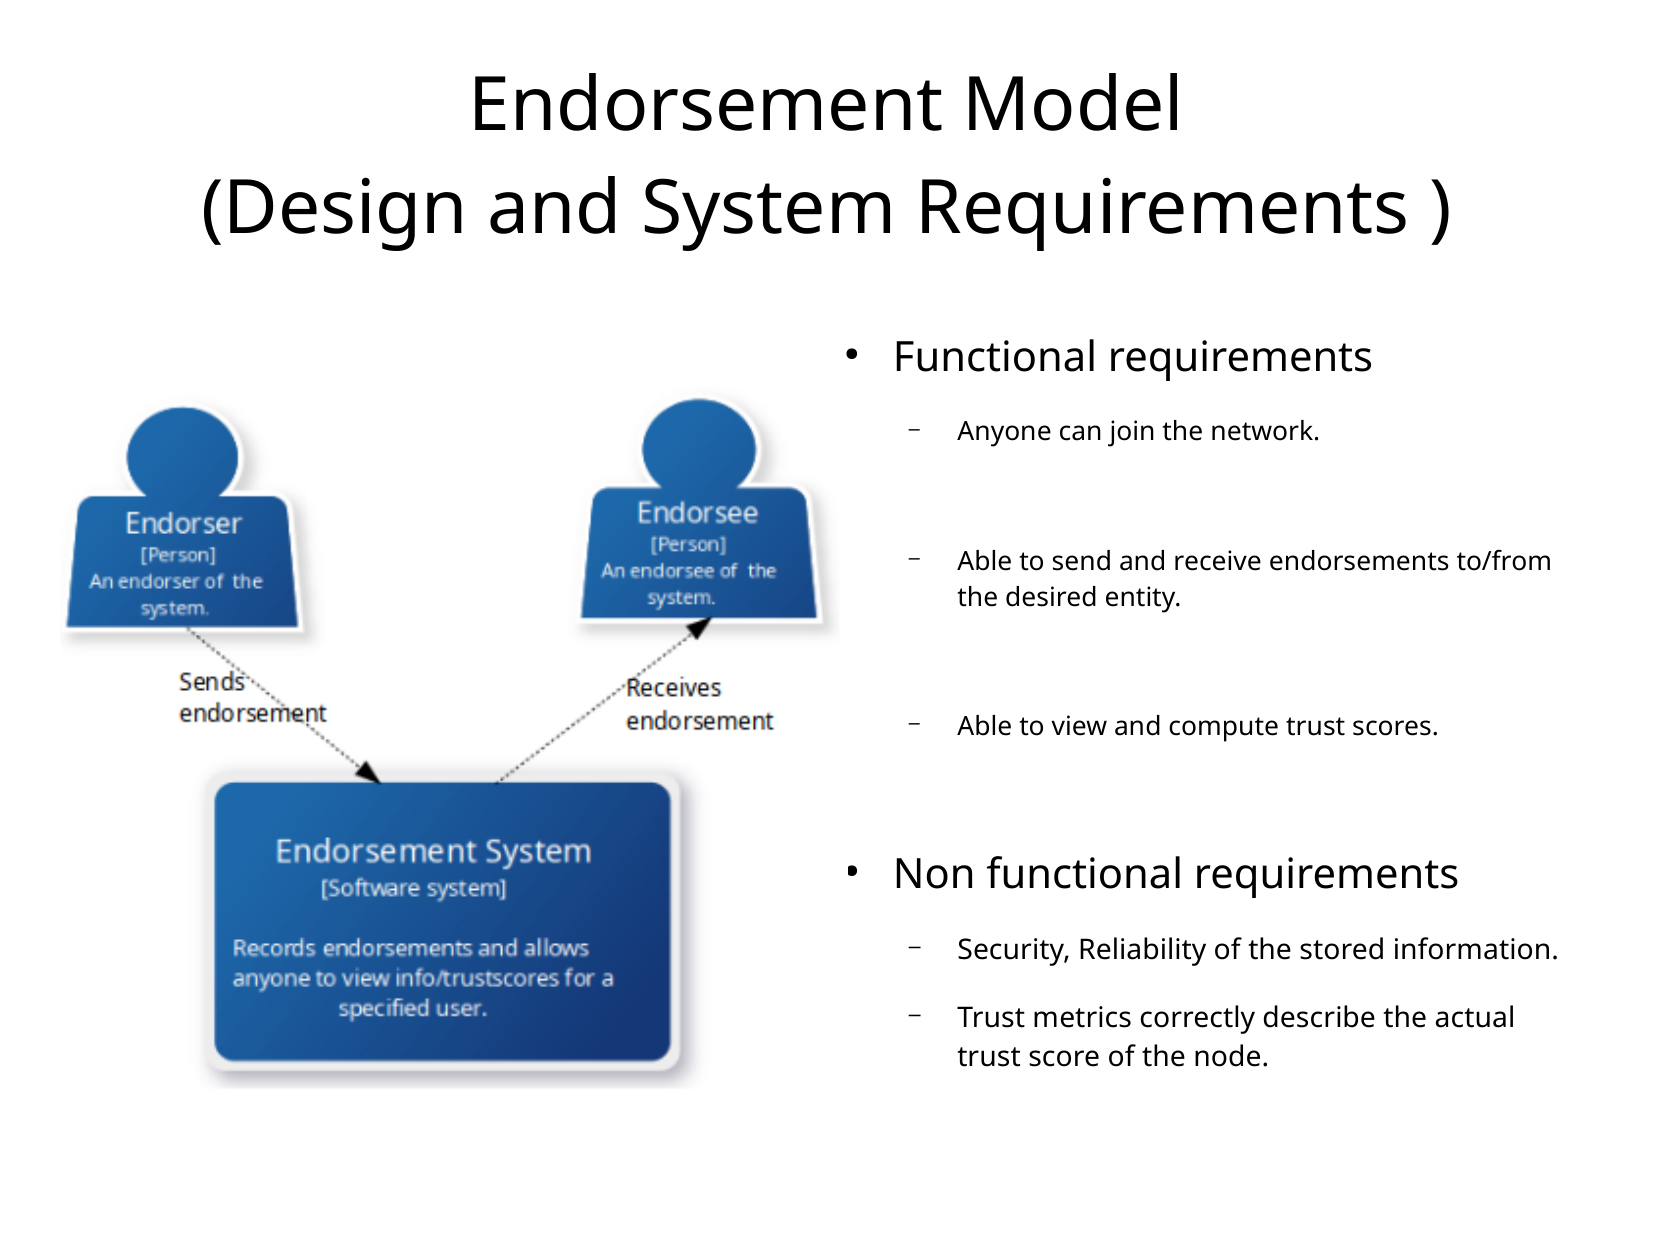

# Endorsement Model (Design and System Requirements )
Functional requirements
Anyone can join the network.
Able to send and receive endorsements to/from the desired entity.
Able to view and compute trust scores.
Non functional requirements
Security, Reliability of the stored information.
Trust metrics correctly describe the actual trust score of the node.